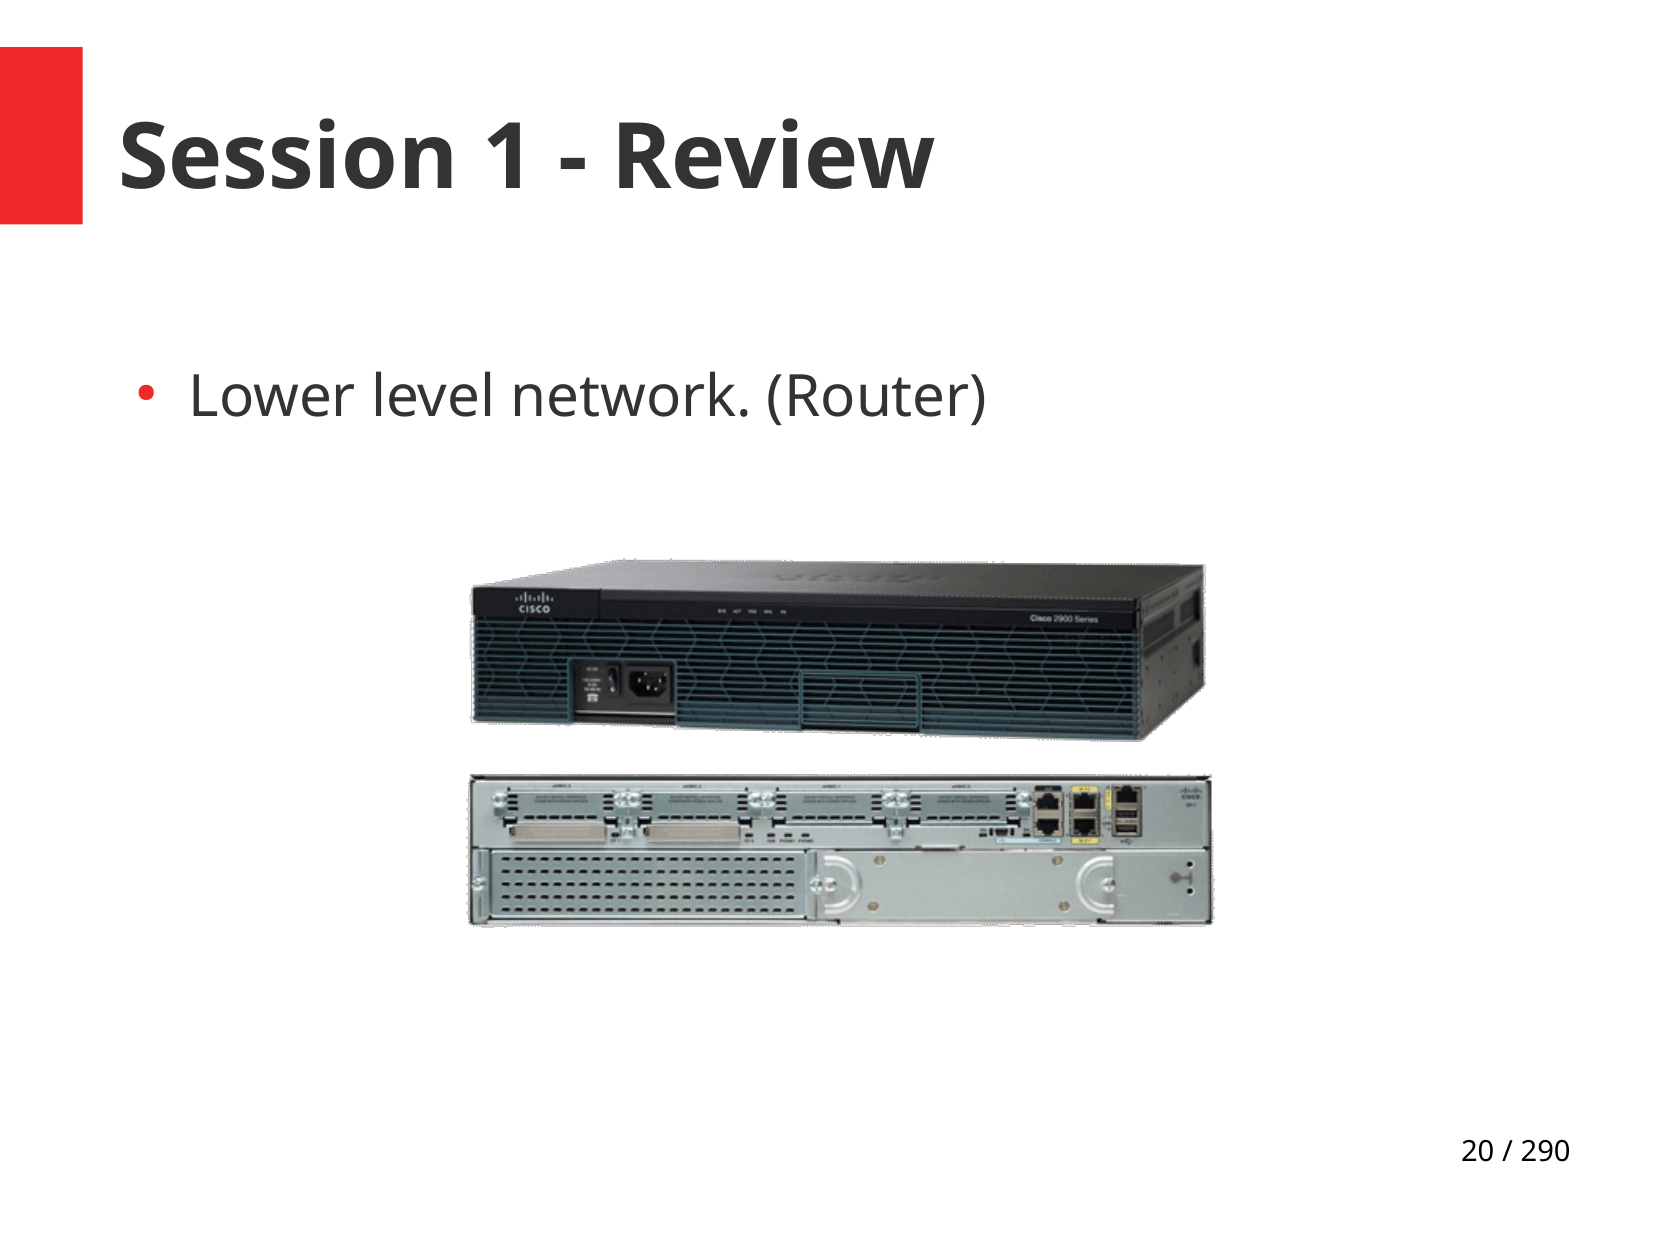

# Session 1 - Review
Lower level network. (Router)
20